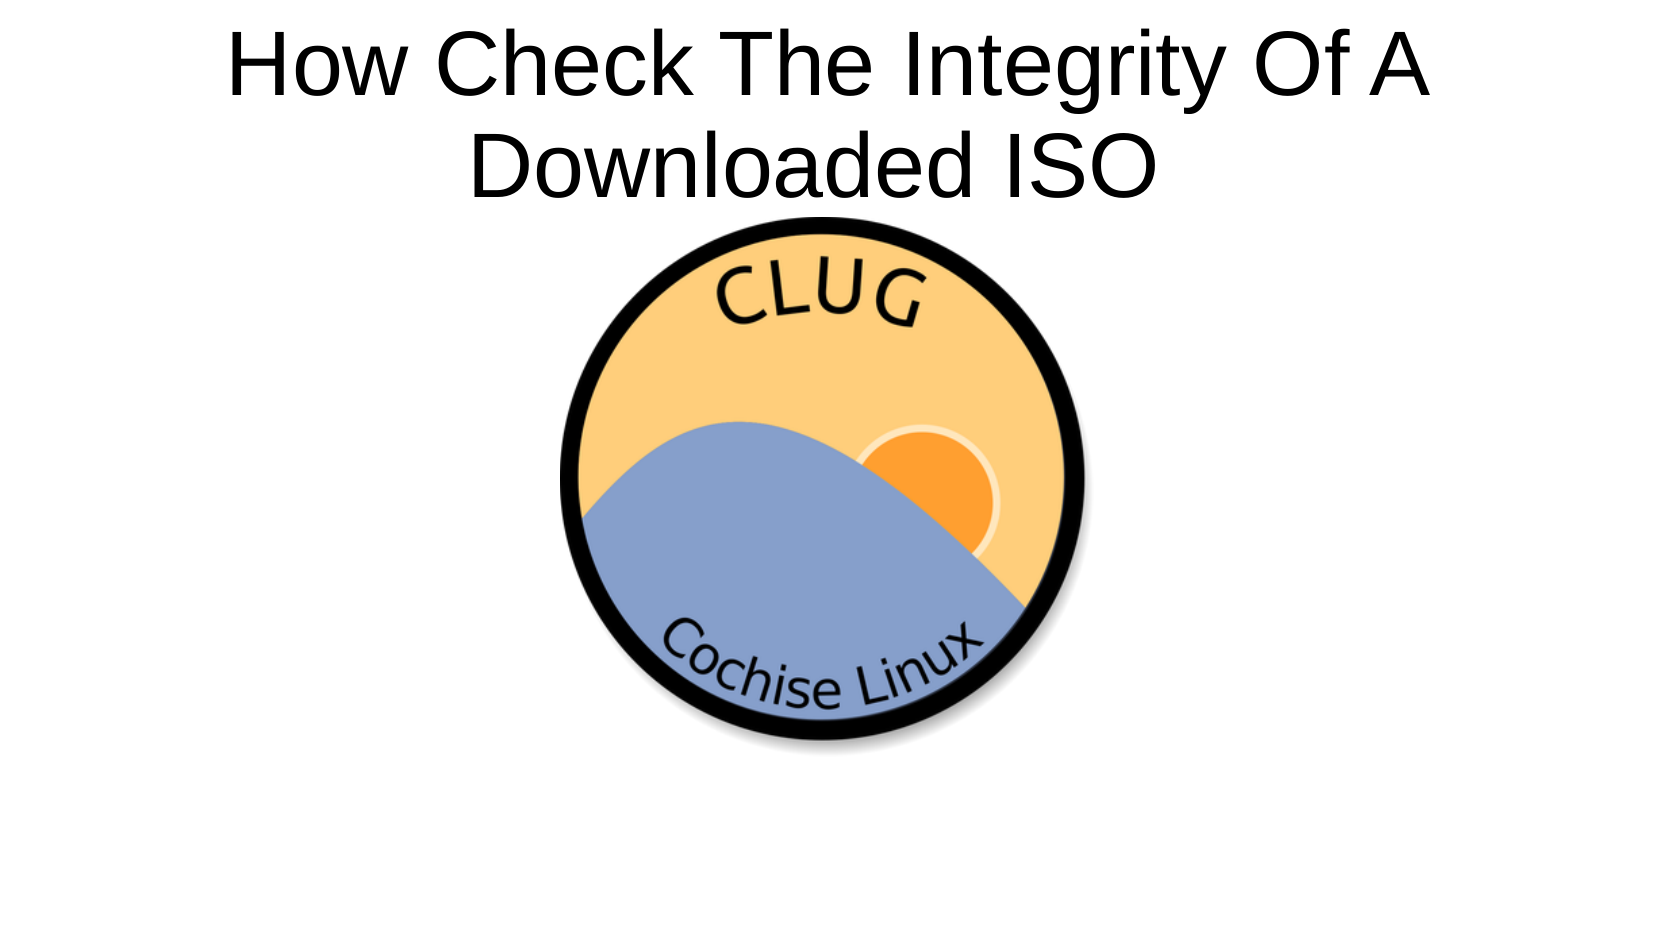

# How Check The Integrity Of A Downloaded ISO